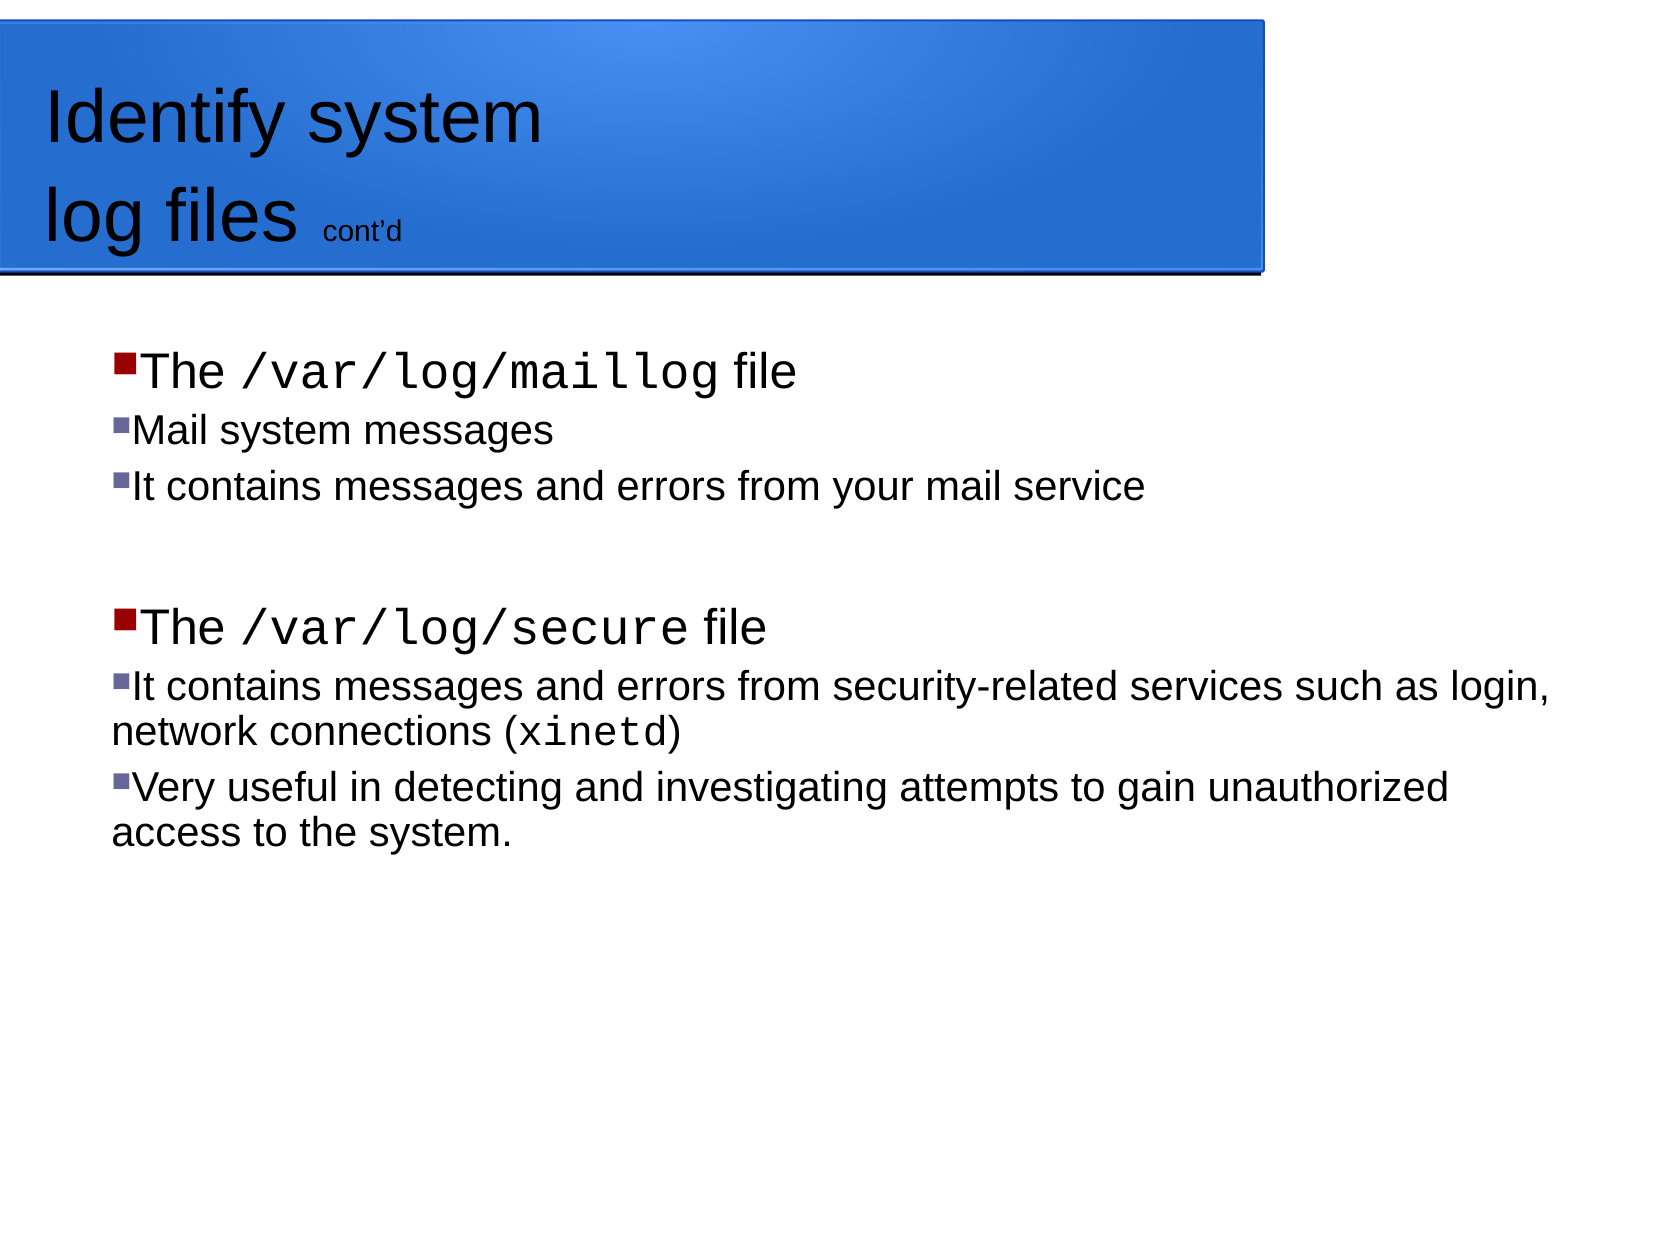

# Identify system log files cont’d
The /var/log/maillog file
Mail system messages
It contains messages and errors from your mail service
The /var/log/secure file
It contains messages and errors from security-related services such as login, network connections (xinetd)
Very useful in detecting and investigating attempts to gain unauthorized access to the system.